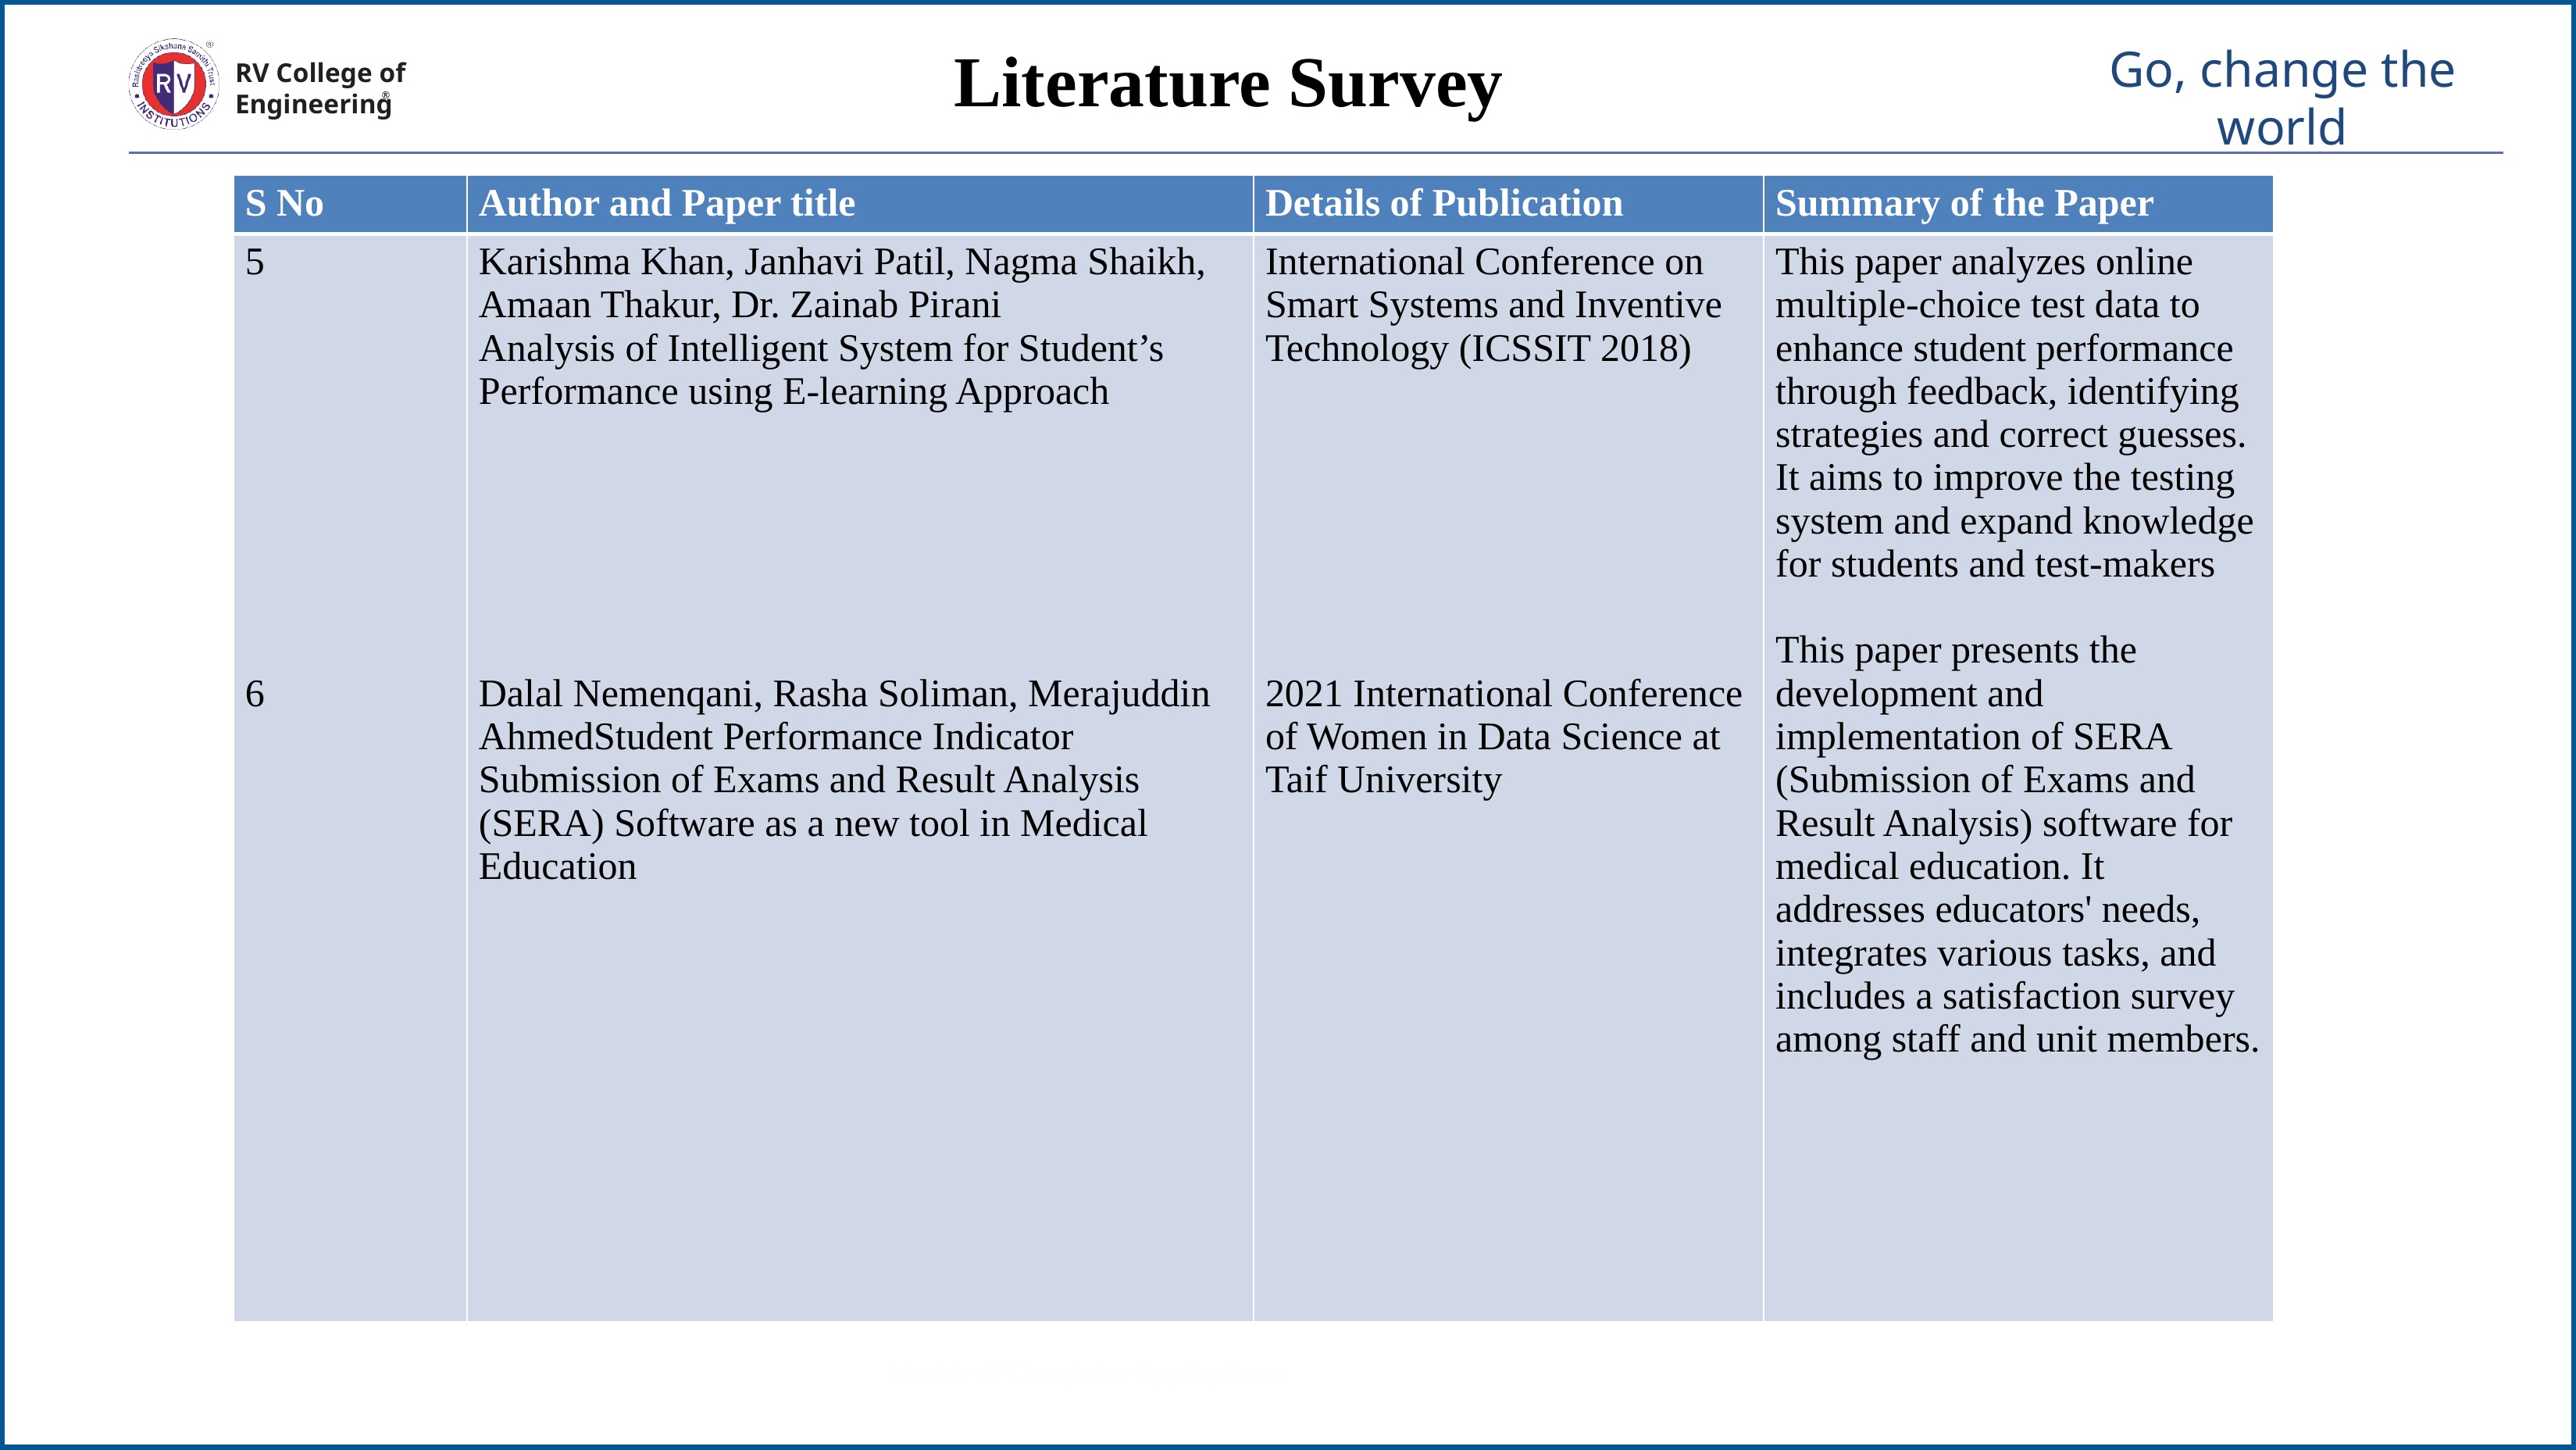

Literature Survey
# Go, change the world
RV College of
Engineering
| S No | Author and Paper title | Details of Publication | Summary of the Paper |
| --- | --- | --- | --- |
| 5 6 | Karishma Khan, Janhavi Patil, Nagma Shaikh, Amaan Thakur, Dr. Zainab Pirani Analysis of Intelligent System for Student’s Performance using E-learning Approach Dalal Nemenqani, Rasha Soliman, Merajuddin AhmedStudent Performance Indicator Submission of Exams and Result Analysis (SERA) Software as a new tool in Medical Education | International Conference on Smart Systems and Inventive Technology (ICSSIT 2018) 2021 International Conference of Women in Data Science at Taif University | This paper analyzes online multiple-choice test data to enhance student performance through feedback, identifying strategies and correct guesses. It aims to improve the testing system and expand knowledge for students and test-makers This paper presents the development and implementation of SERA (Submission of Exams and Result Analysis) software for medical education. It addresses educators' needs, integrates various tasks, and includes a satisfaction survey among staff and unit members. |